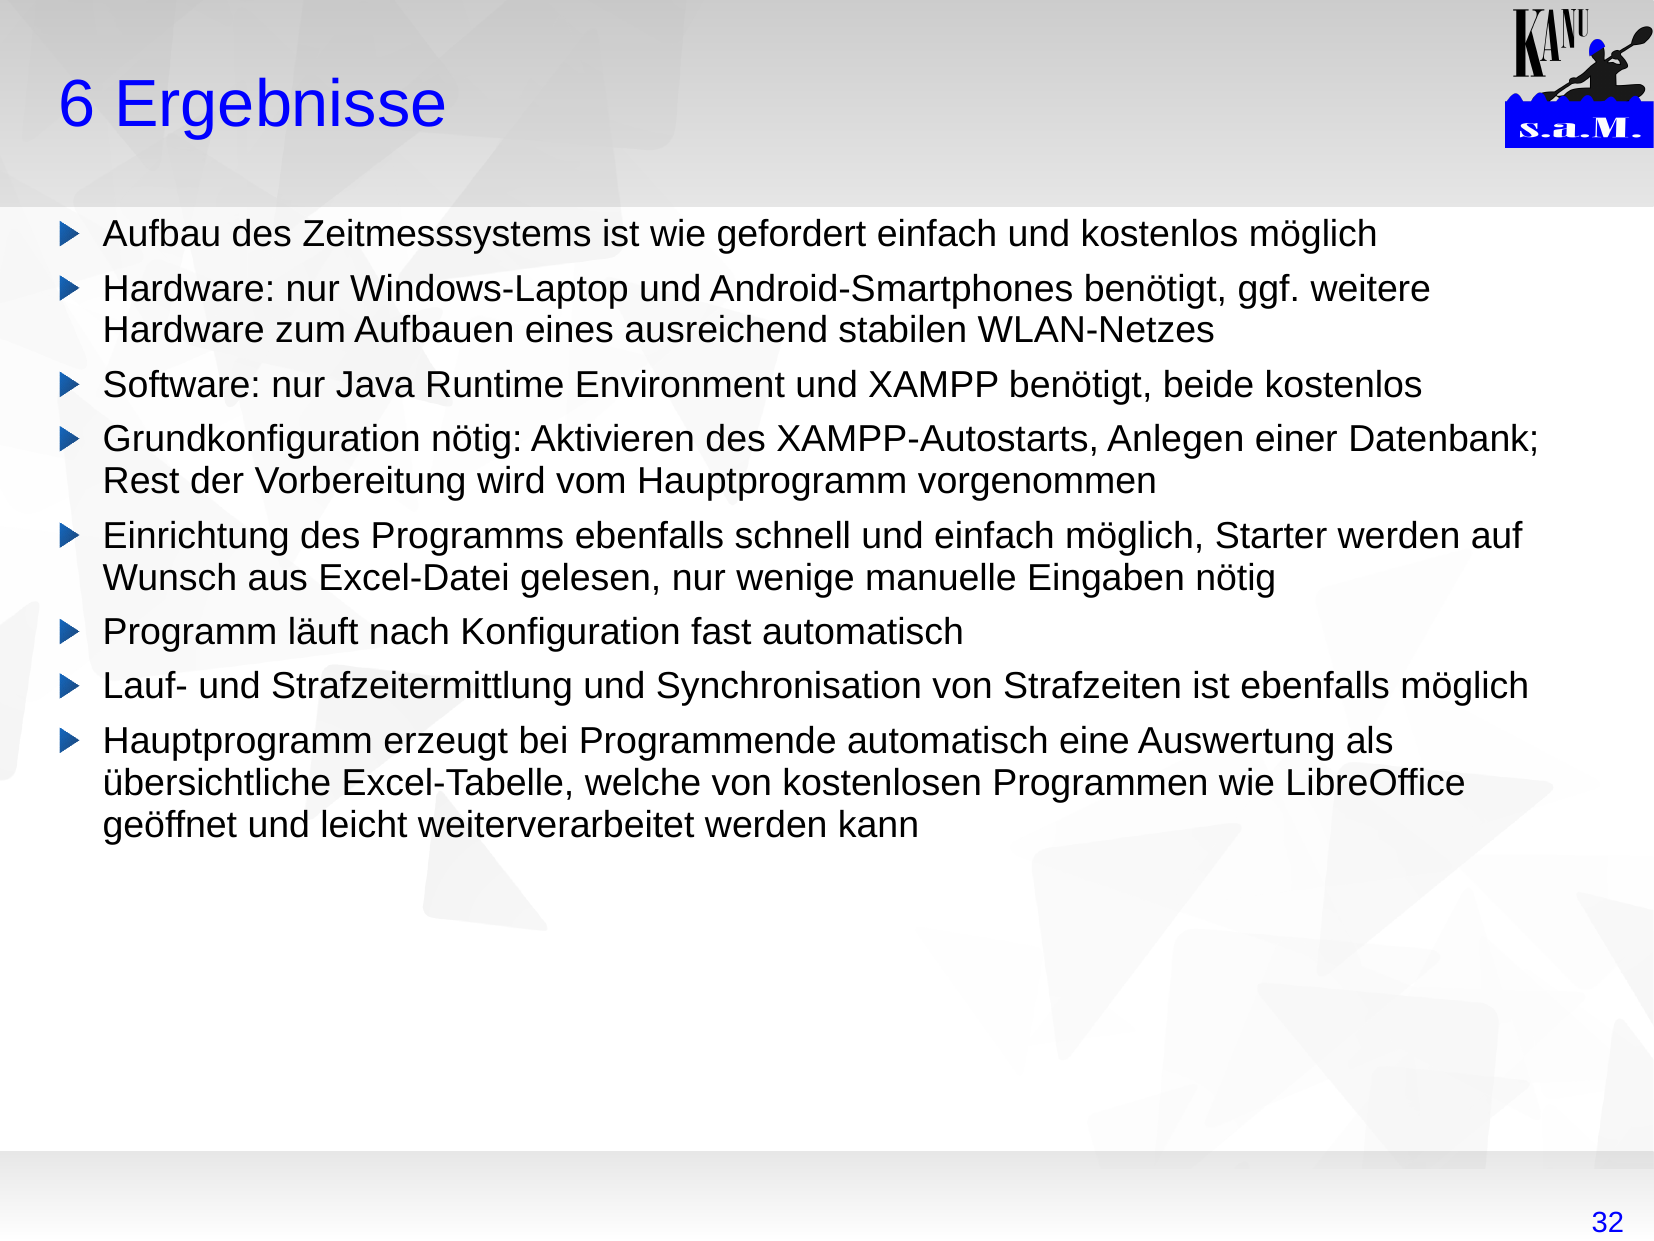

# 6 Ergebnisse
Aufbau des Zeitmesssystems ist wie gefordert einfach und kostenlos möglich
Hardware: nur Windows-Laptop und Android-Smartphones benötigt, ggf. weitere Hardware zum Aufbauen eines ausreichend stabilen WLAN-Netzes
Software: nur Java Runtime Environment und XAMPP benötigt, beide kostenlos
Grundkonfiguration nötig: Aktivieren des XAMPP-Autostarts, Anlegen einer Datenbank; Rest der Vorbereitung wird vom Hauptprogramm vorgenommen
Einrichtung des Programms ebenfalls schnell und einfach möglich, Starter werden auf Wunsch aus Excel-Datei gelesen, nur wenige manuelle Eingaben nötig
Programm läuft nach Konfiguration fast automatisch
Lauf- und Strafzeitermittlung und Synchronisation von Strafzeiten ist ebenfalls möglich
Hauptprogramm erzeugt bei Programmende automatisch eine Auswertung als übersichtliche Excel-Tabelle, welche von kostenlosen Programmen wie LibreOffice geöffnet und leicht weiterverarbeitet werden kann
32